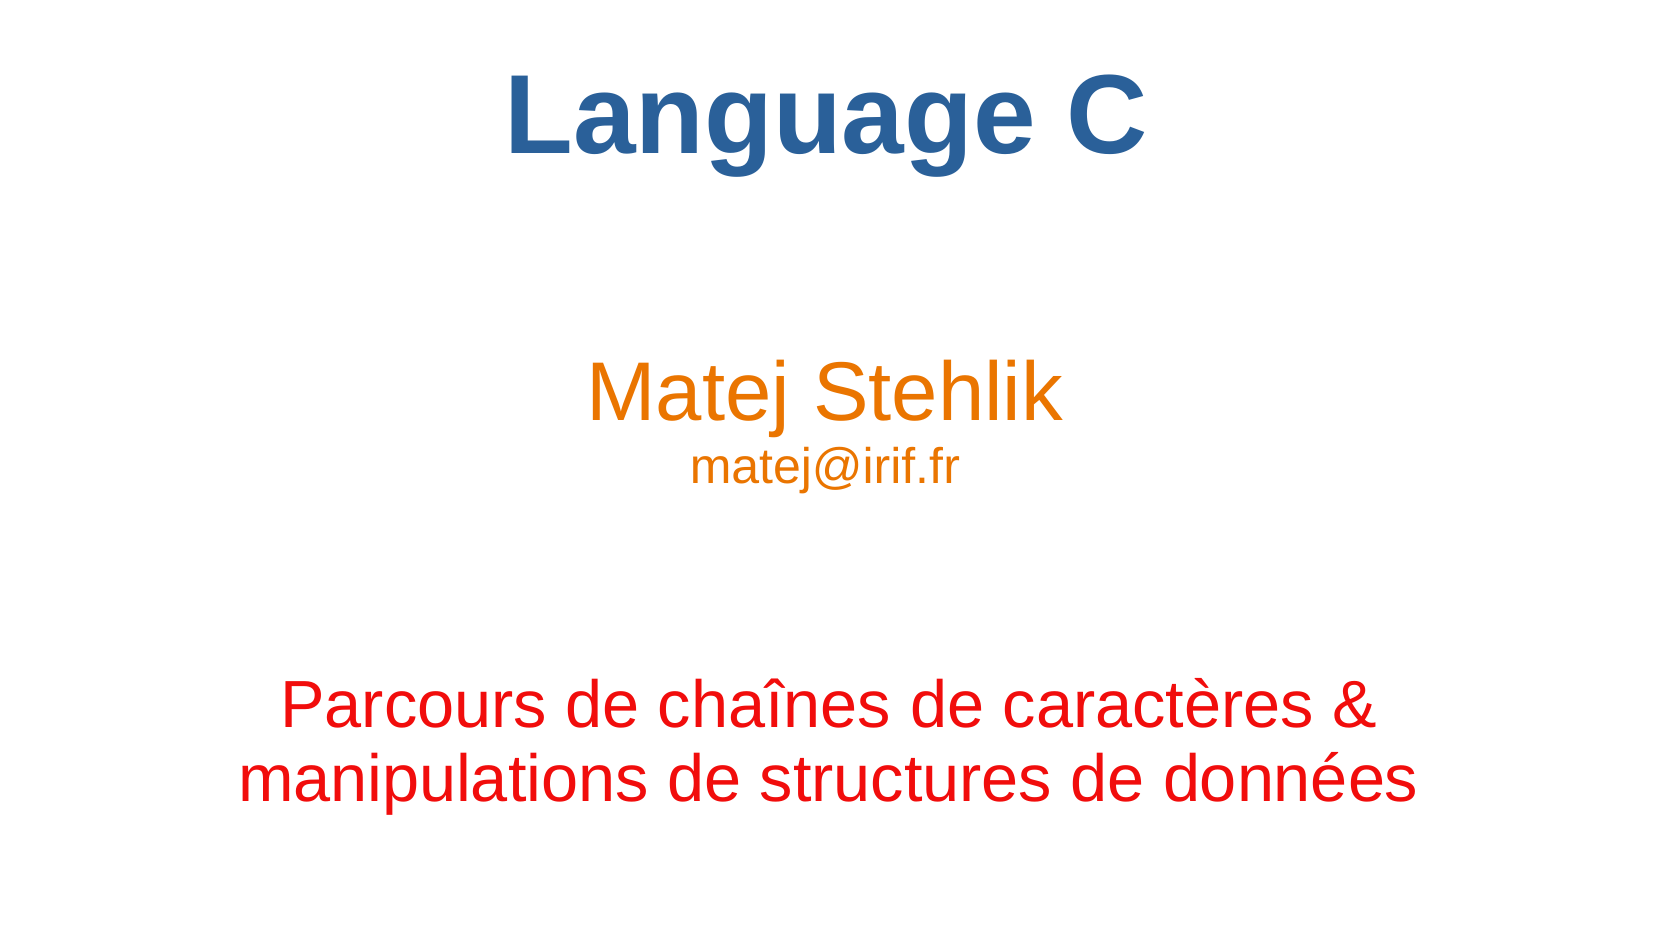

# Language C
Matej Stehlik
matej@irif.fr
Parcours de chaînes de caractères & manipulations de structures de données